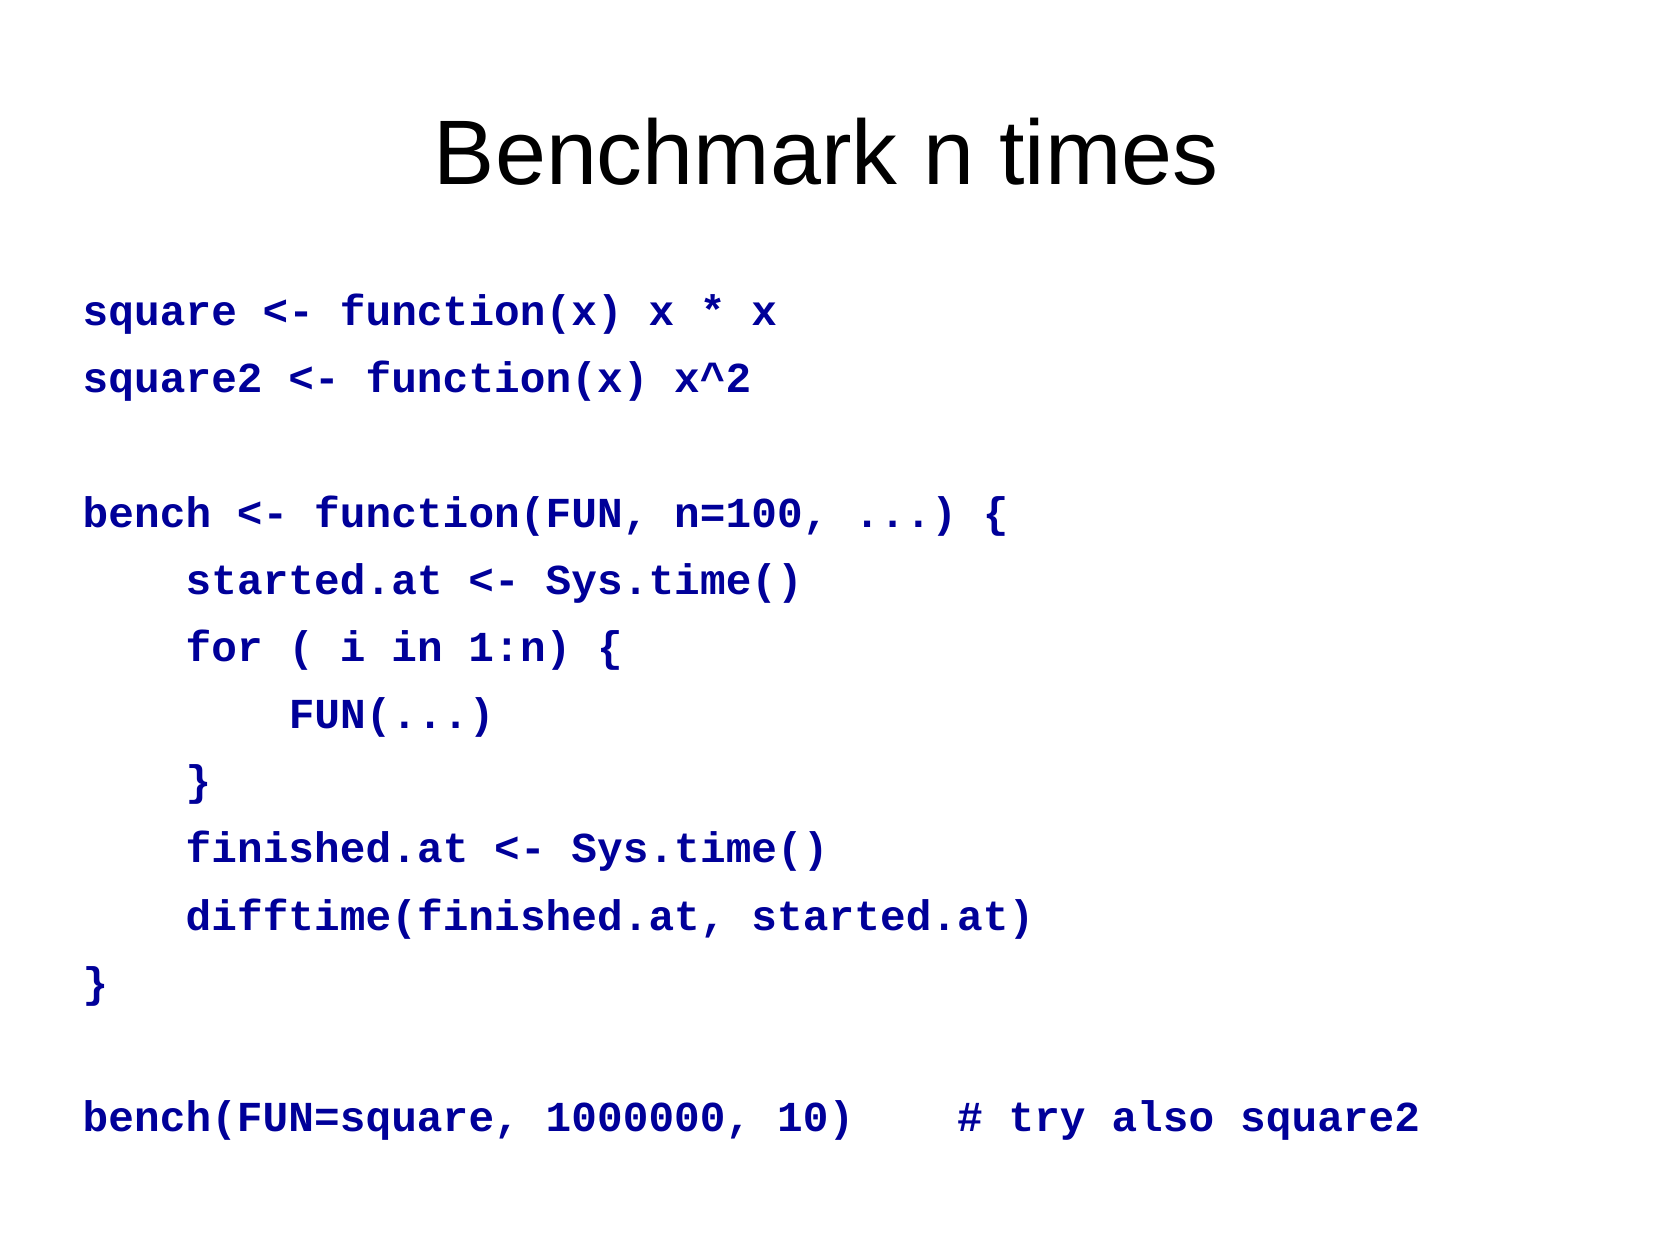

# Benchmark n times
square <- function(x) x * x
square2 <- function(x) x^2
bench <- function(FUN, n=100, ...) {
 started.at <- Sys.time()
 for ( i in 1:n) {
 FUN(...)
 }
 finished.at <- Sys.time()
 difftime(finished.at, started.at)
}
bench(FUN=square, 1000000, 10) # try also square2